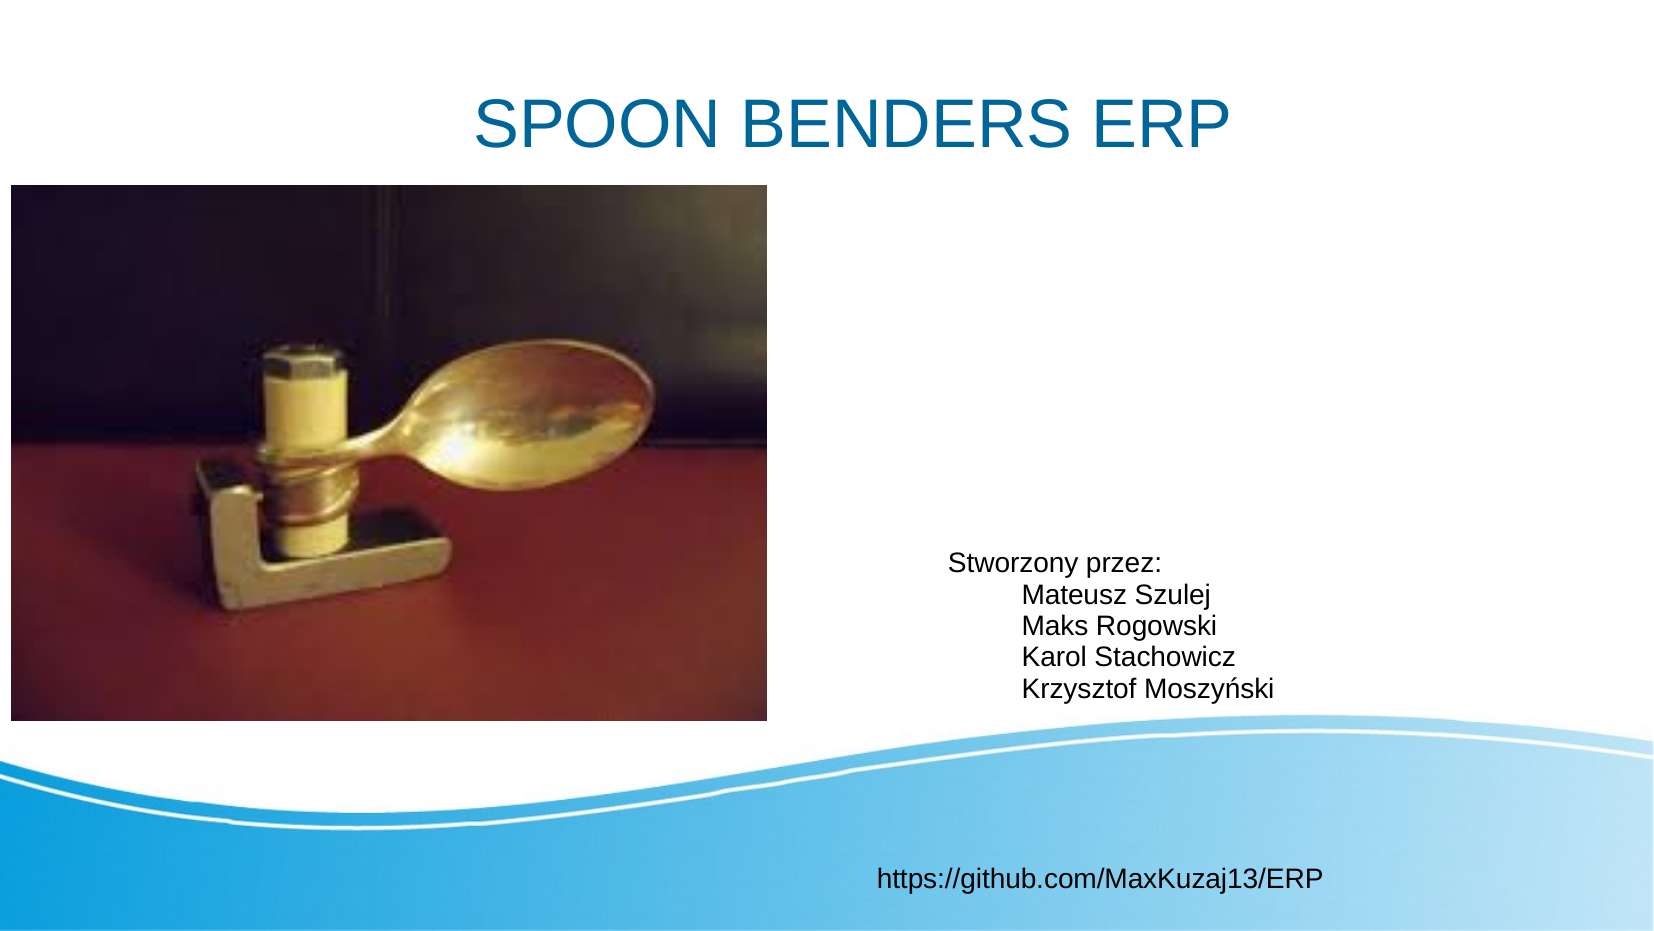

# SPOON BENDERS ERP
Stworzony przez:
	Mateusz Szulej
	Maks Rogowski
	Karol Stachowicz
	Krzysztof Moszyński
https://github.com/MaxKuzaj13/ERP